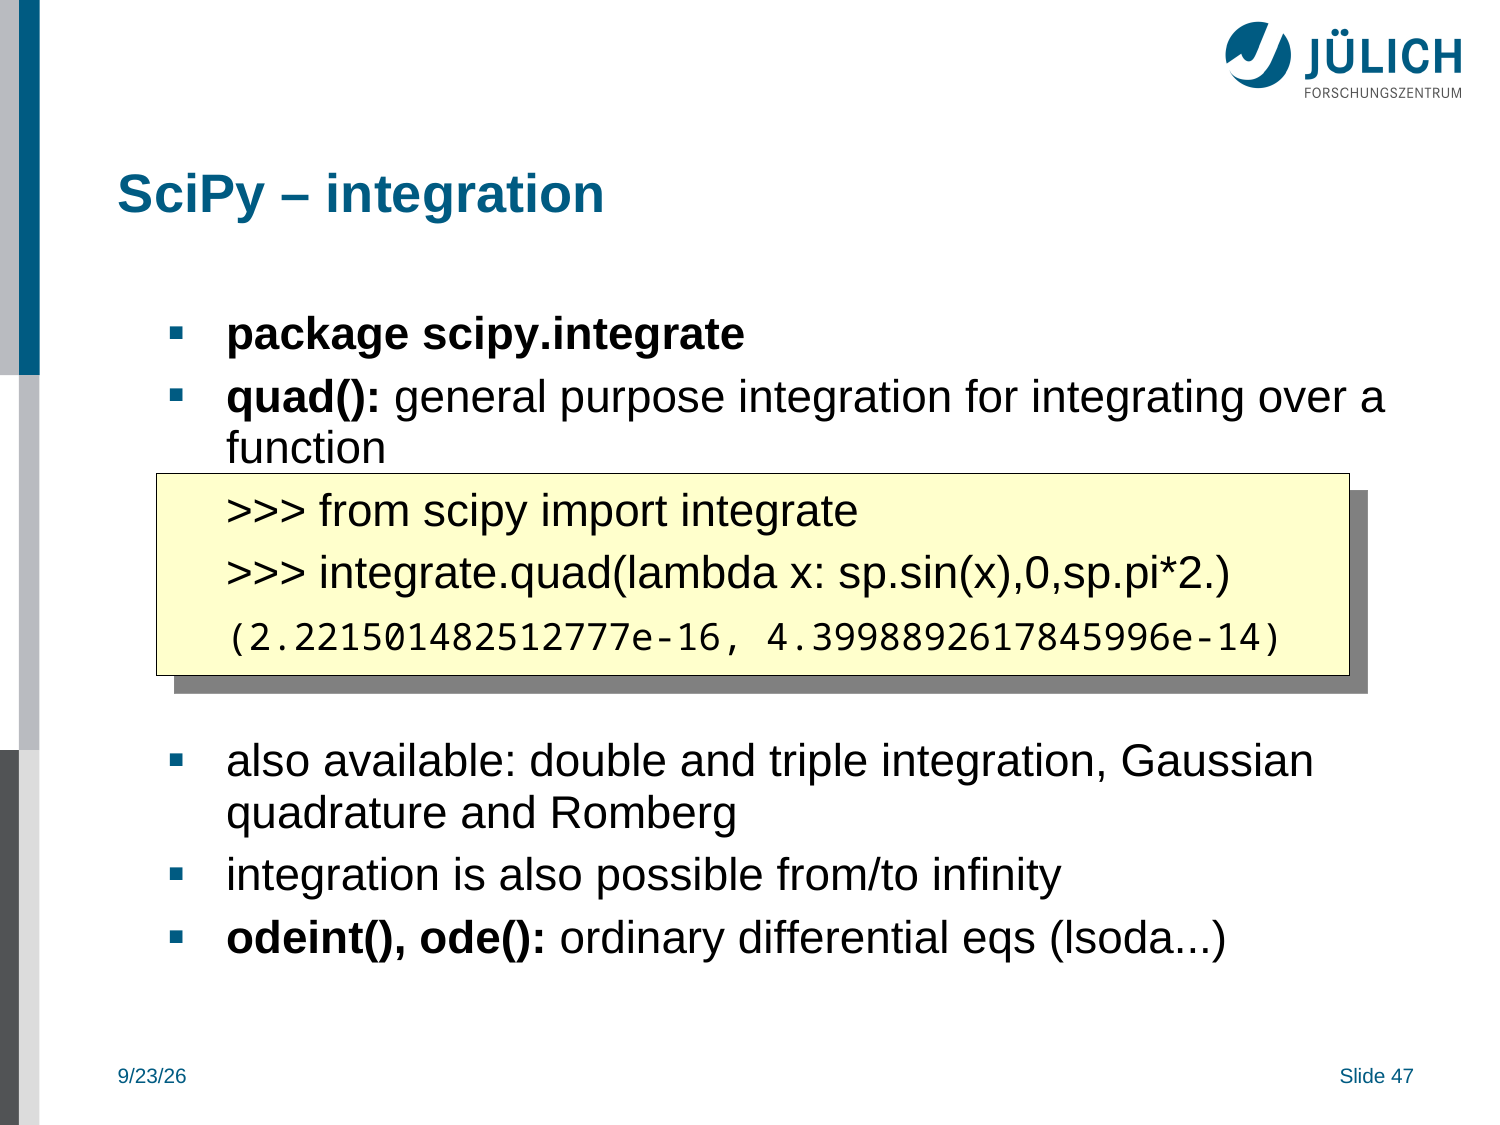

# SciPy – integration
package scipy.integrate
quad(): general purpose integration for integrating over a function
>>> from scipy import integrate
>>> integrate.quad(lambda x: sp.sin(x),0,sp.pi*2.)
(2.221501482512777e-16, 4.3998892617845996e-14)
also available: double and triple integration, Gaussian quadrature and Romberg
integration is also possible from/to infinity
odeint(), ode(): ordinary differential eqs (lsoda...)